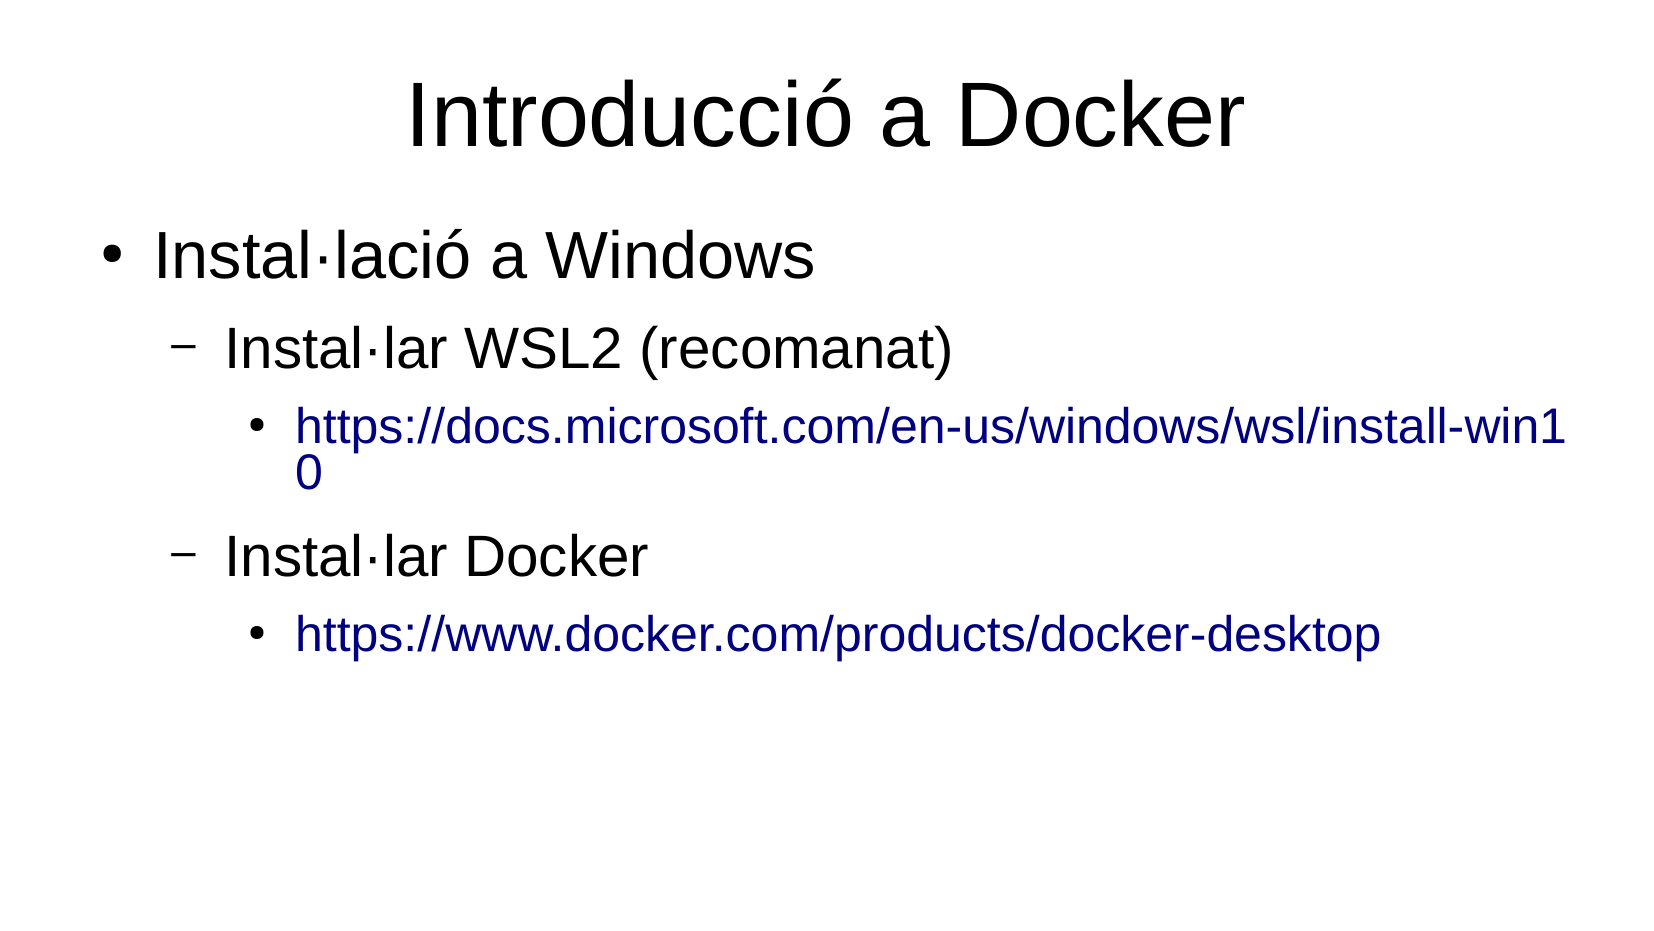

# Introducció a Docker
Instal·lació a Windows
Instal·lar WSL2 (recomanat)
https://docs.microsoft.com/en-us/windows/wsl/install-win10
Instal·lar Docker
https://www.docker.com/products/docker-desktop